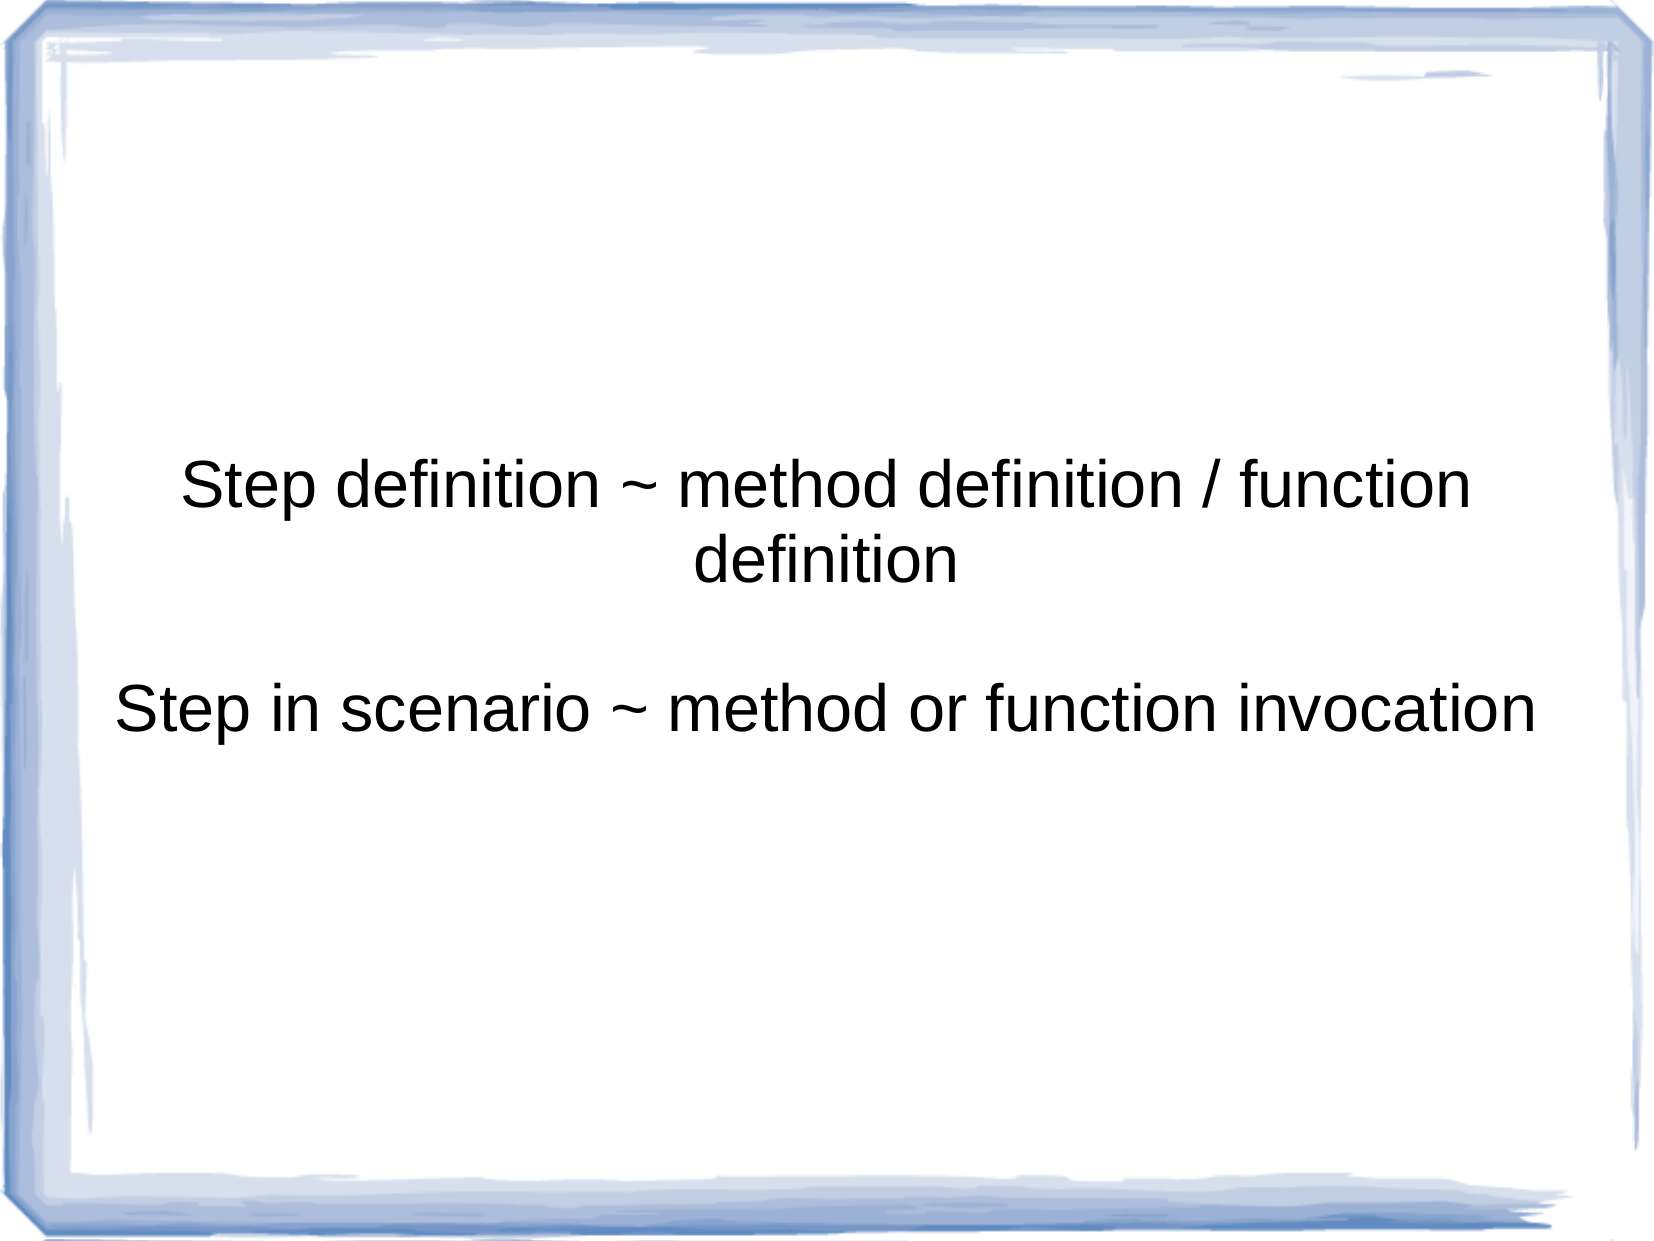

# Step definition ~ method definition / function definition
Step in scenario ~ method or function invocation